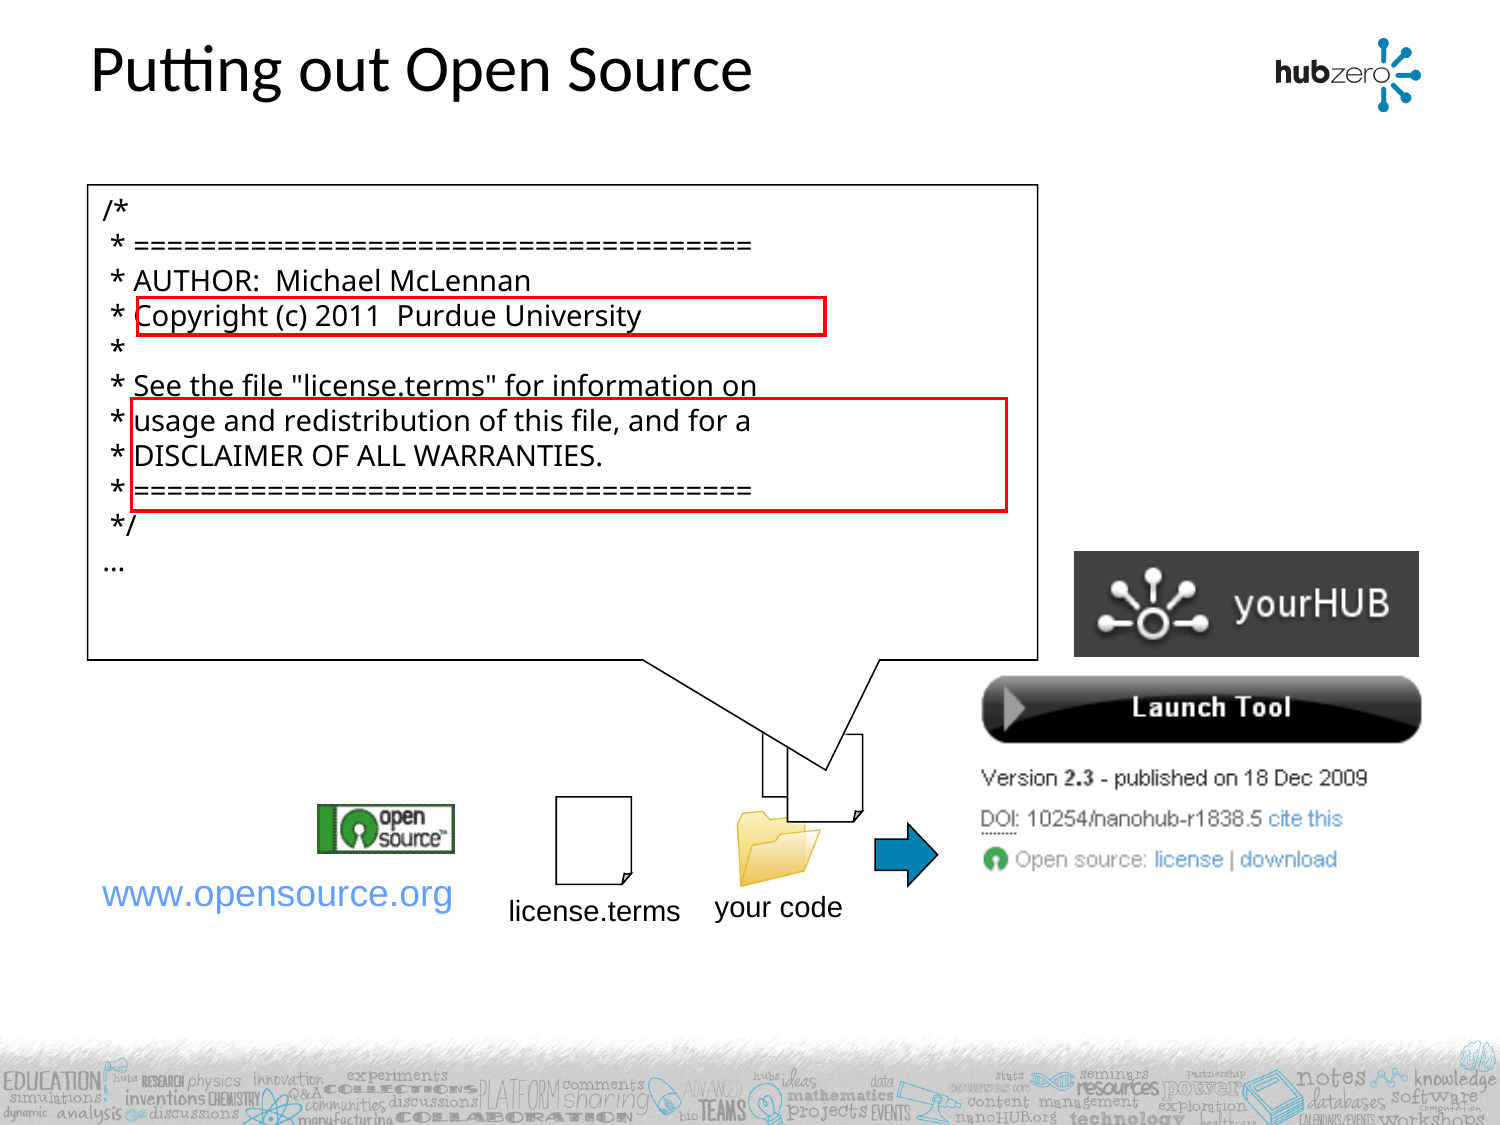

# Putting out Open Source
/*
 * =====================================
 * AUTHOR: Michael McLennan
 * Copyright (c) 2011 Purdue University
 *
 * See the file "license.terms" for information on
 * usage and redistribution of this file, and for a
 * DISCLAIMER OF ALL WARRANTIES.
 * =====================================
 */
…
your code
www.opensource.org
license.terms